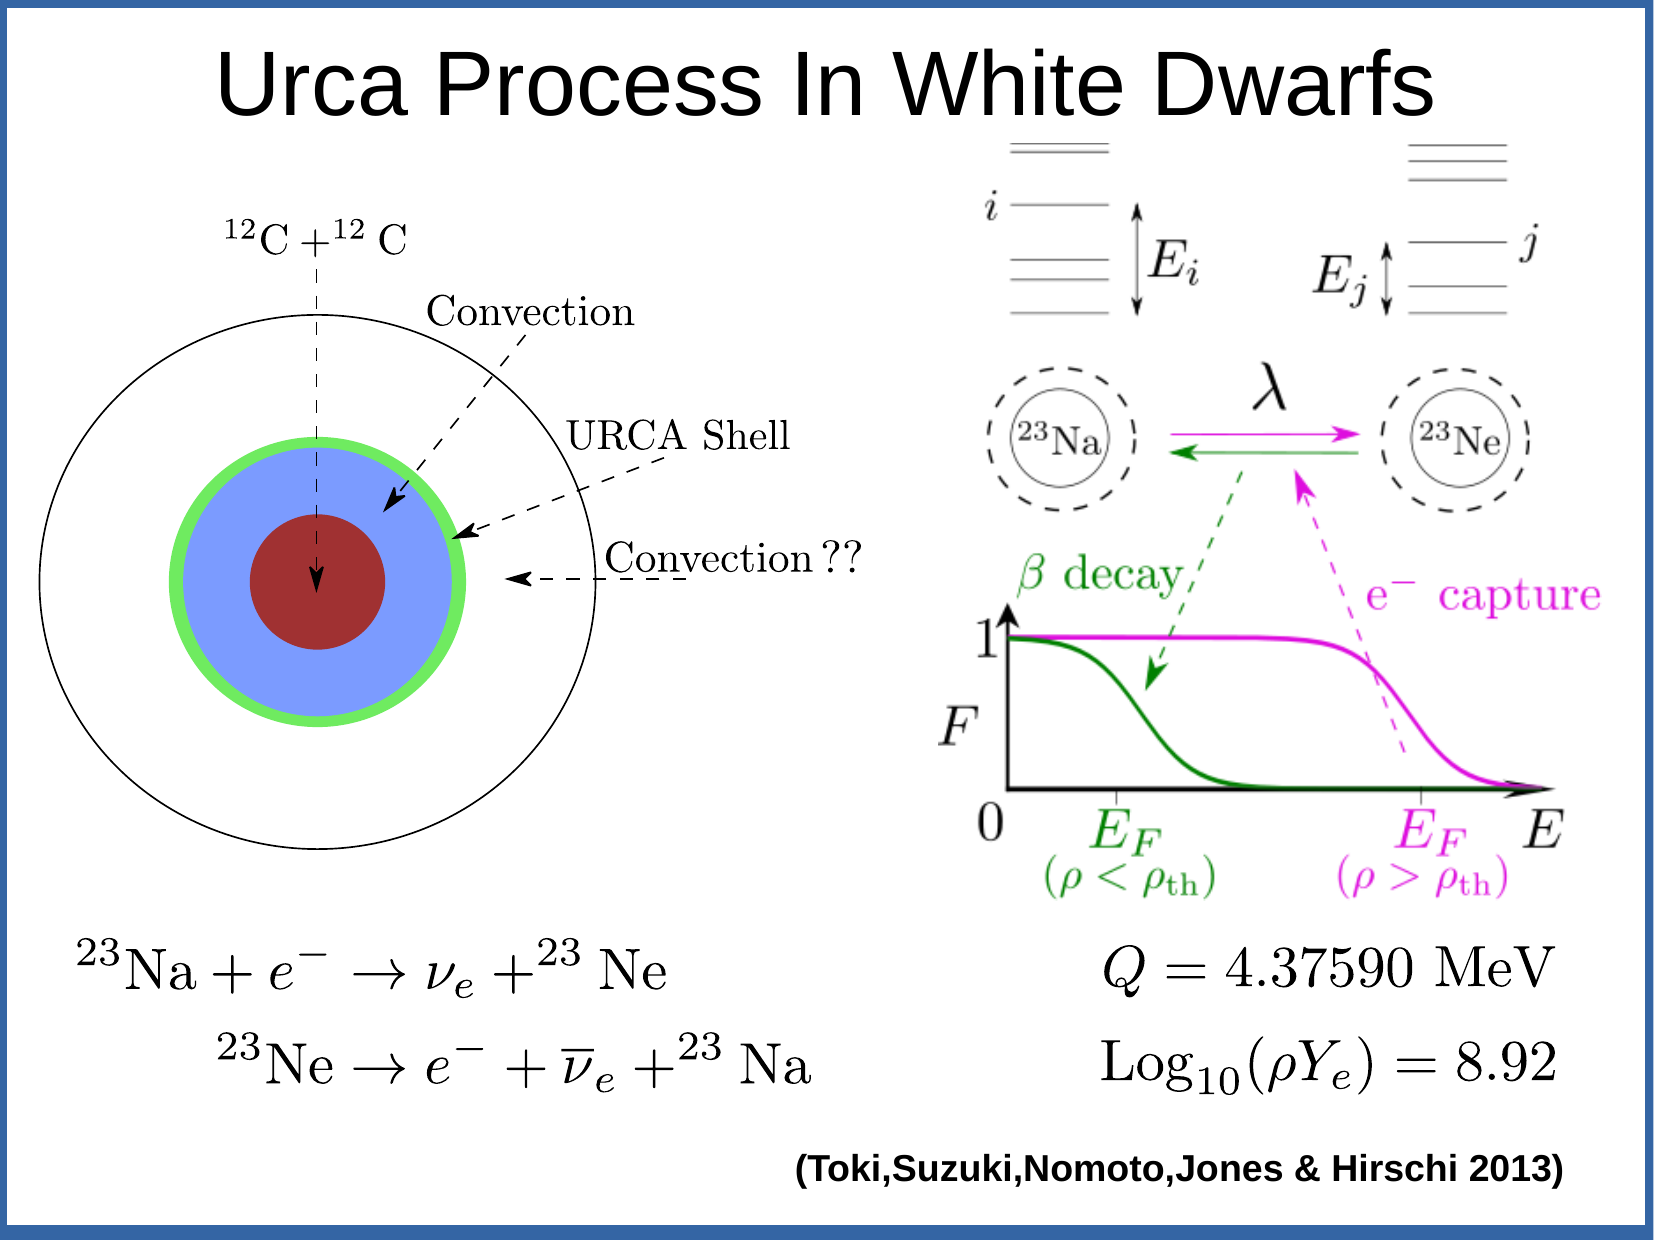

# Urca Process In White Dwarfs
(Toki,Suzuki,Nomoto,Jones & Hirschi 2013)